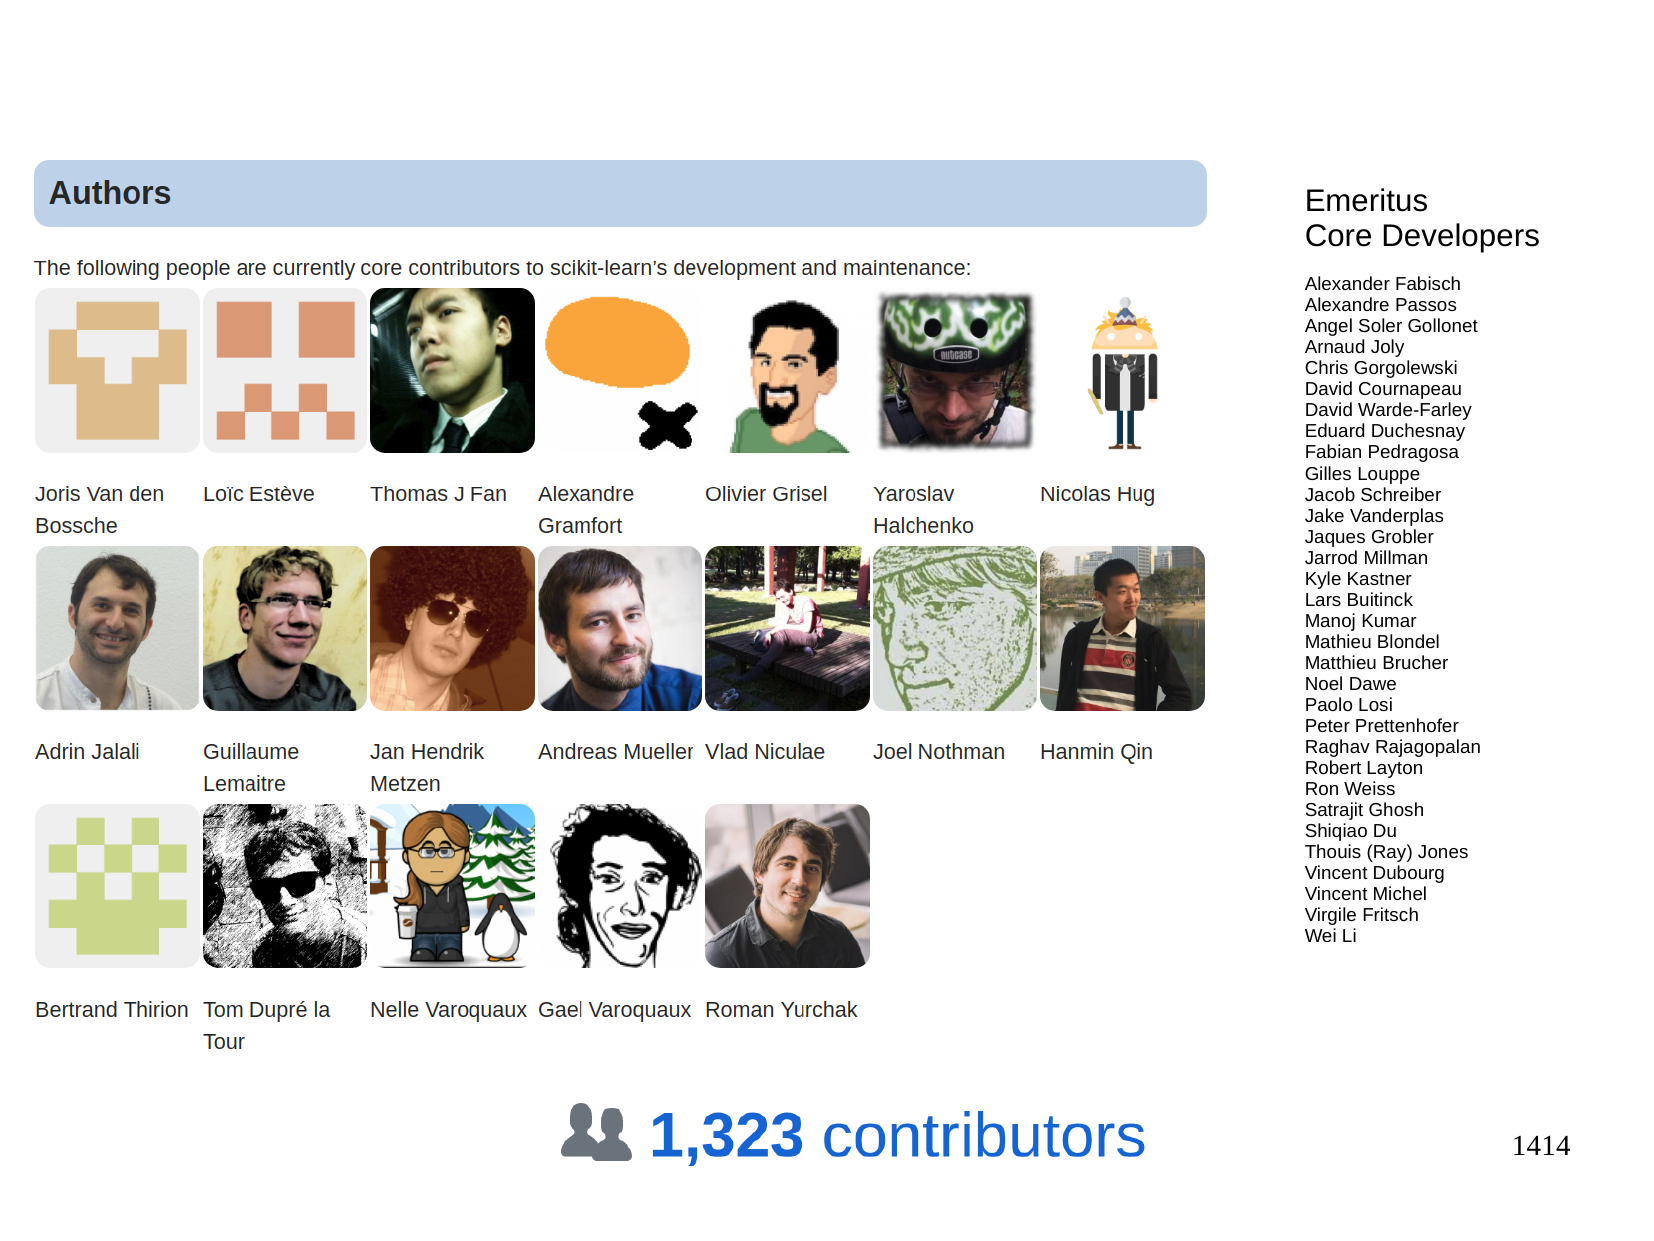

# History?
Emeritus
Core Developers
Alexander Fabisch
Alexandre Passos
Angel Soler Gollonet
Arnaud Joly
Chris Gorgolewski
David Cournapeau
David Warde-Farley
Eduard Duchesnay
Fabian Pedragosa
Gilles Louppe
Jacob Schreiber
Jake Vanderplas
Jaques Grobler
Jarrod Millman
Kyle Kastner
Lars Buitinck
Manoj Kumar
Mathieu Blondel
Matthieu Brucher
Noel Dawe
Paolo Losi
Peter Prettenhofer
Raghav Rajagopalan
Robert Layton
Ron Weiss
Satrajit Ghosh
Shiqiao Du
Thouis (Ray) Jones
Vincent Dubourg
Vincent Michel
Virgile Fritsch
Wei Li
14